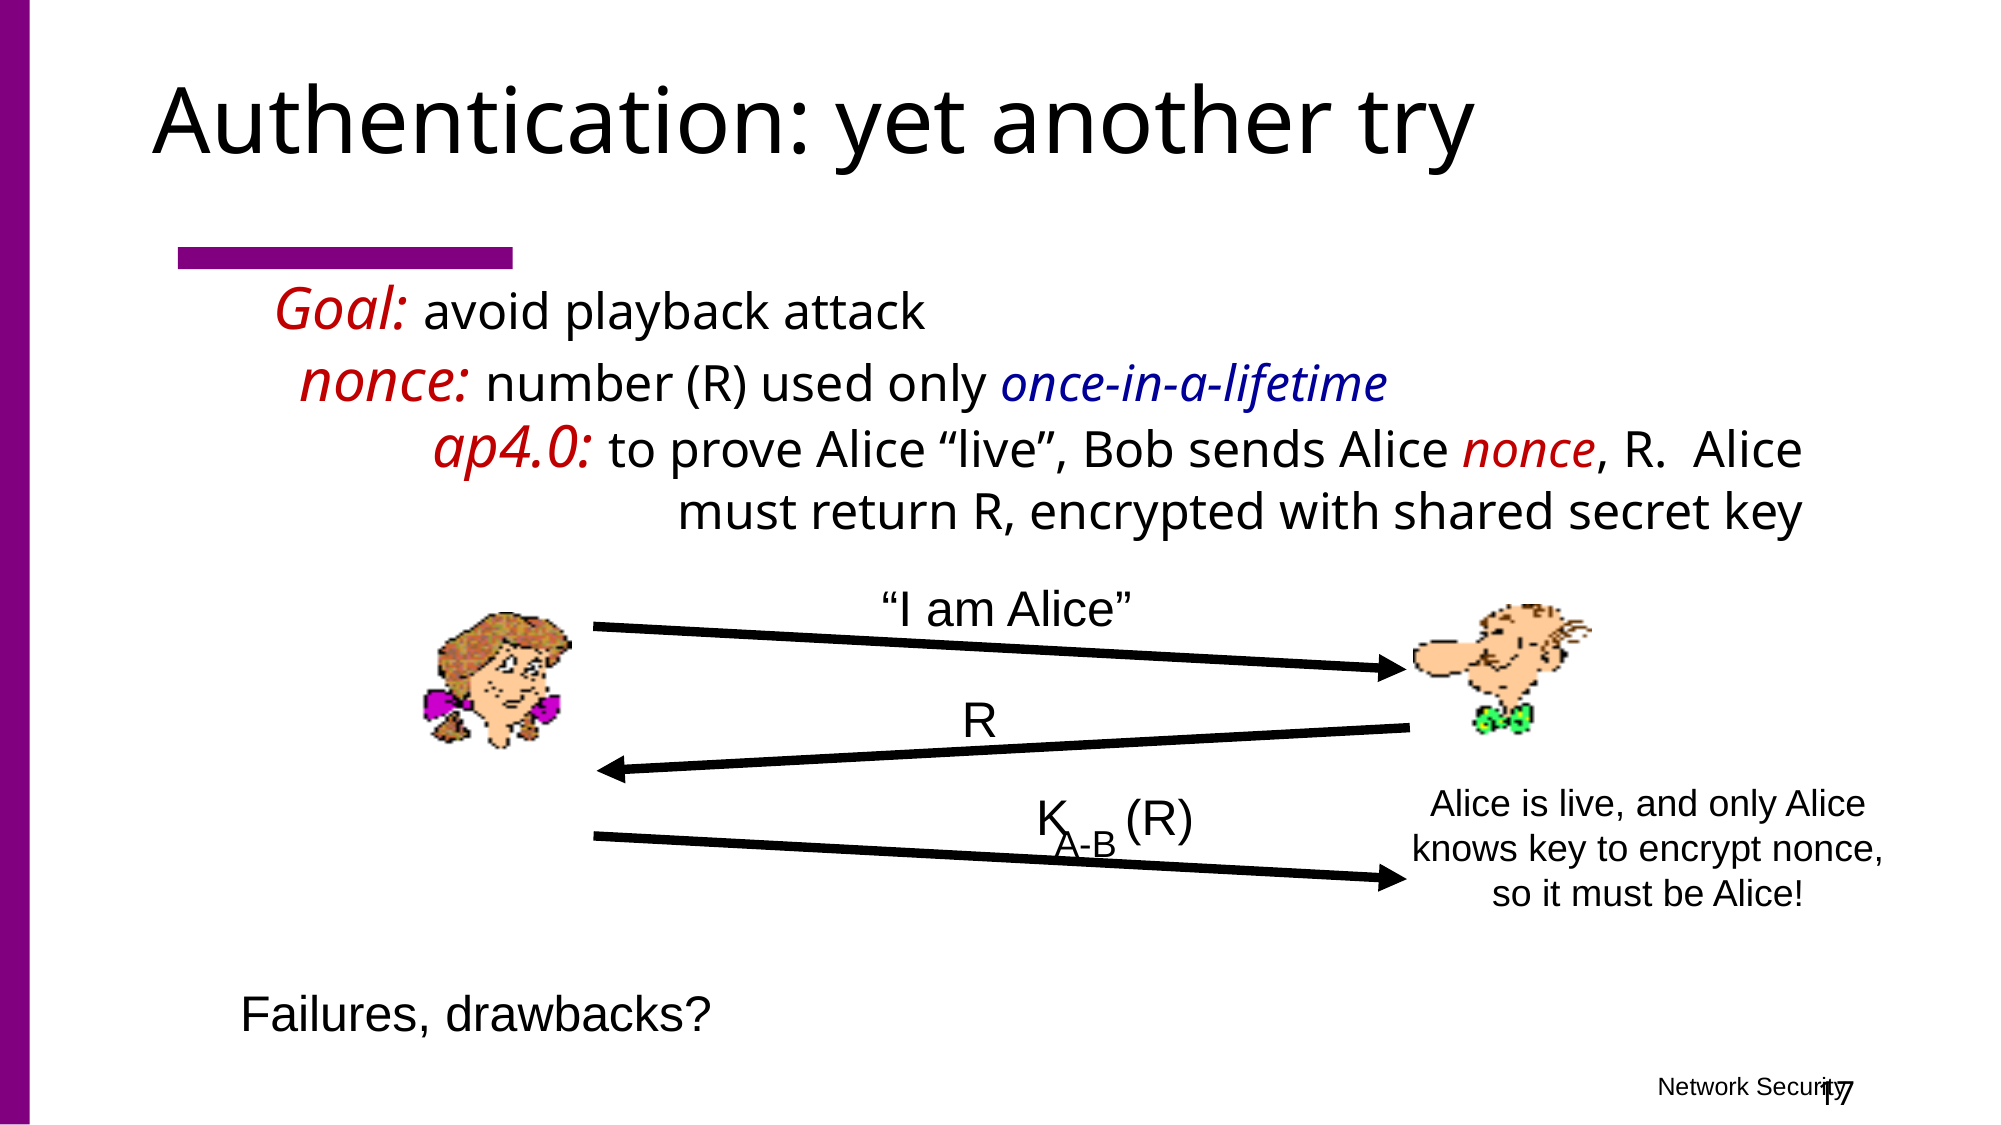

# Authentication: yet another try
Goal: avoid playback attack
nonce: number (R) used only once-in-a-lifetime
ap4.0: to prove Alice “live”, Bob sends Alice nonce, R. Alice
must return R, encrypted with shared secret key
“I am Alice”
R
Alice is live, and only Alice knows key to encrypt nonce, so it must be Alice!
K (R)
A-B
Failures, drawbacks?
Network Security